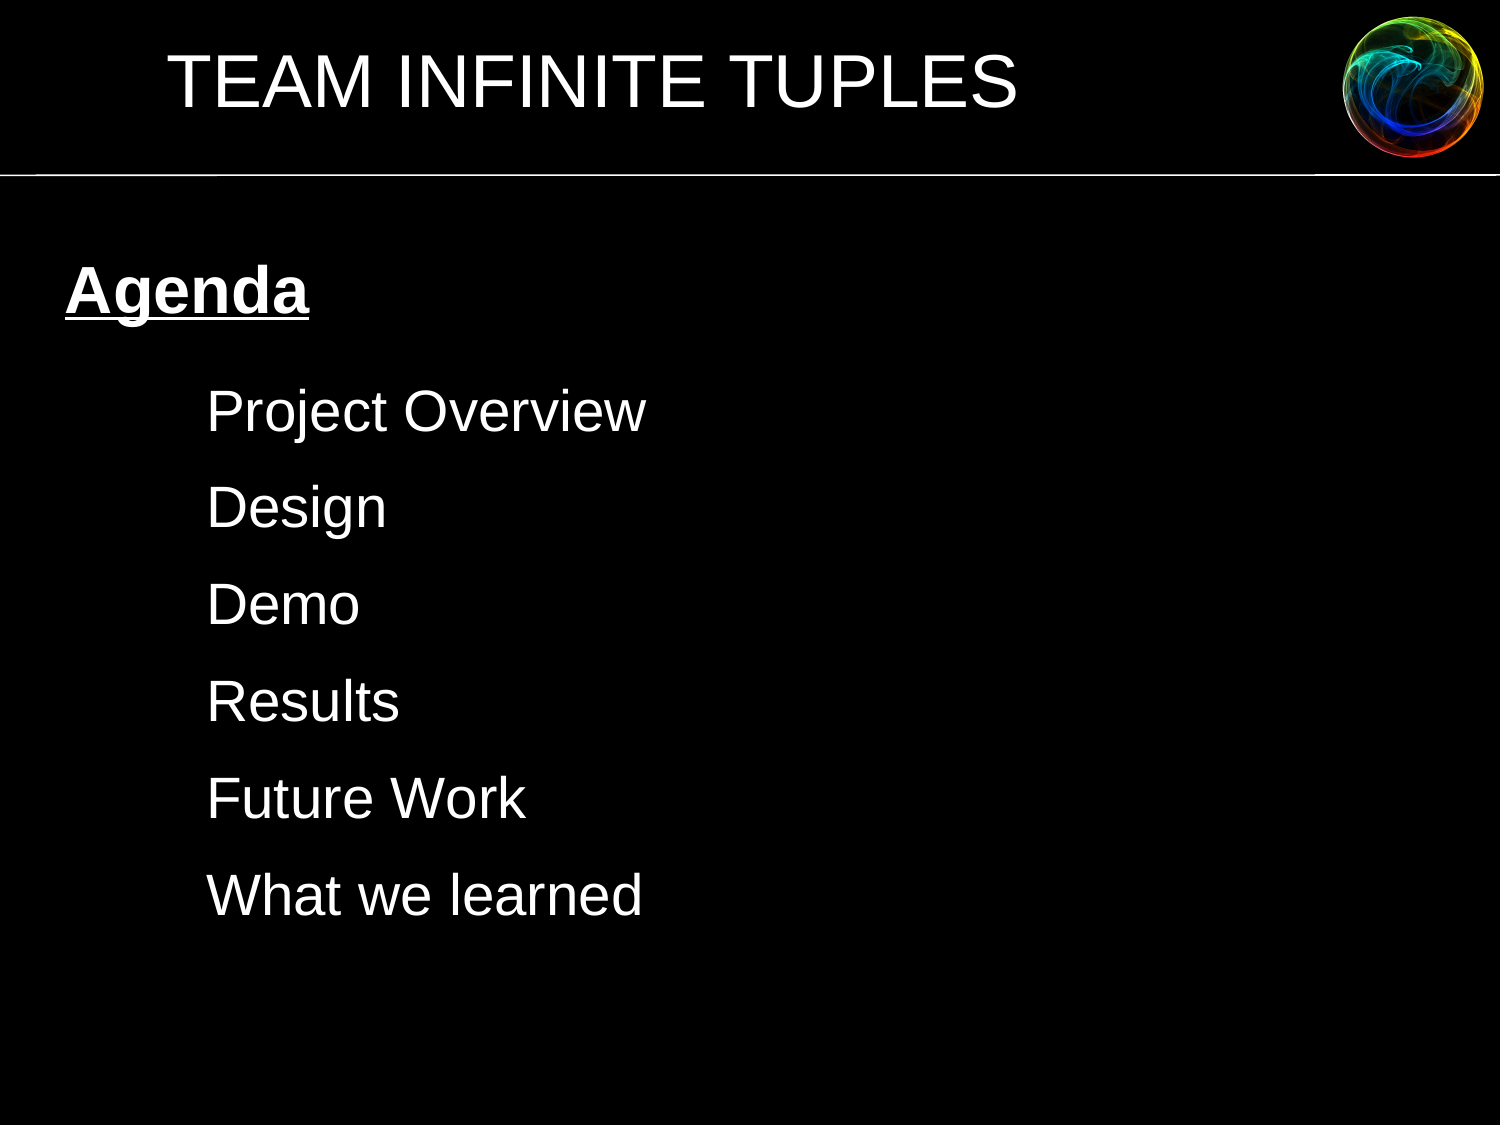

TEAM INFINITE TUPLES
Agenda
 Project Overview
 Design
 Demo
 Results
 Future Work
 What we learned